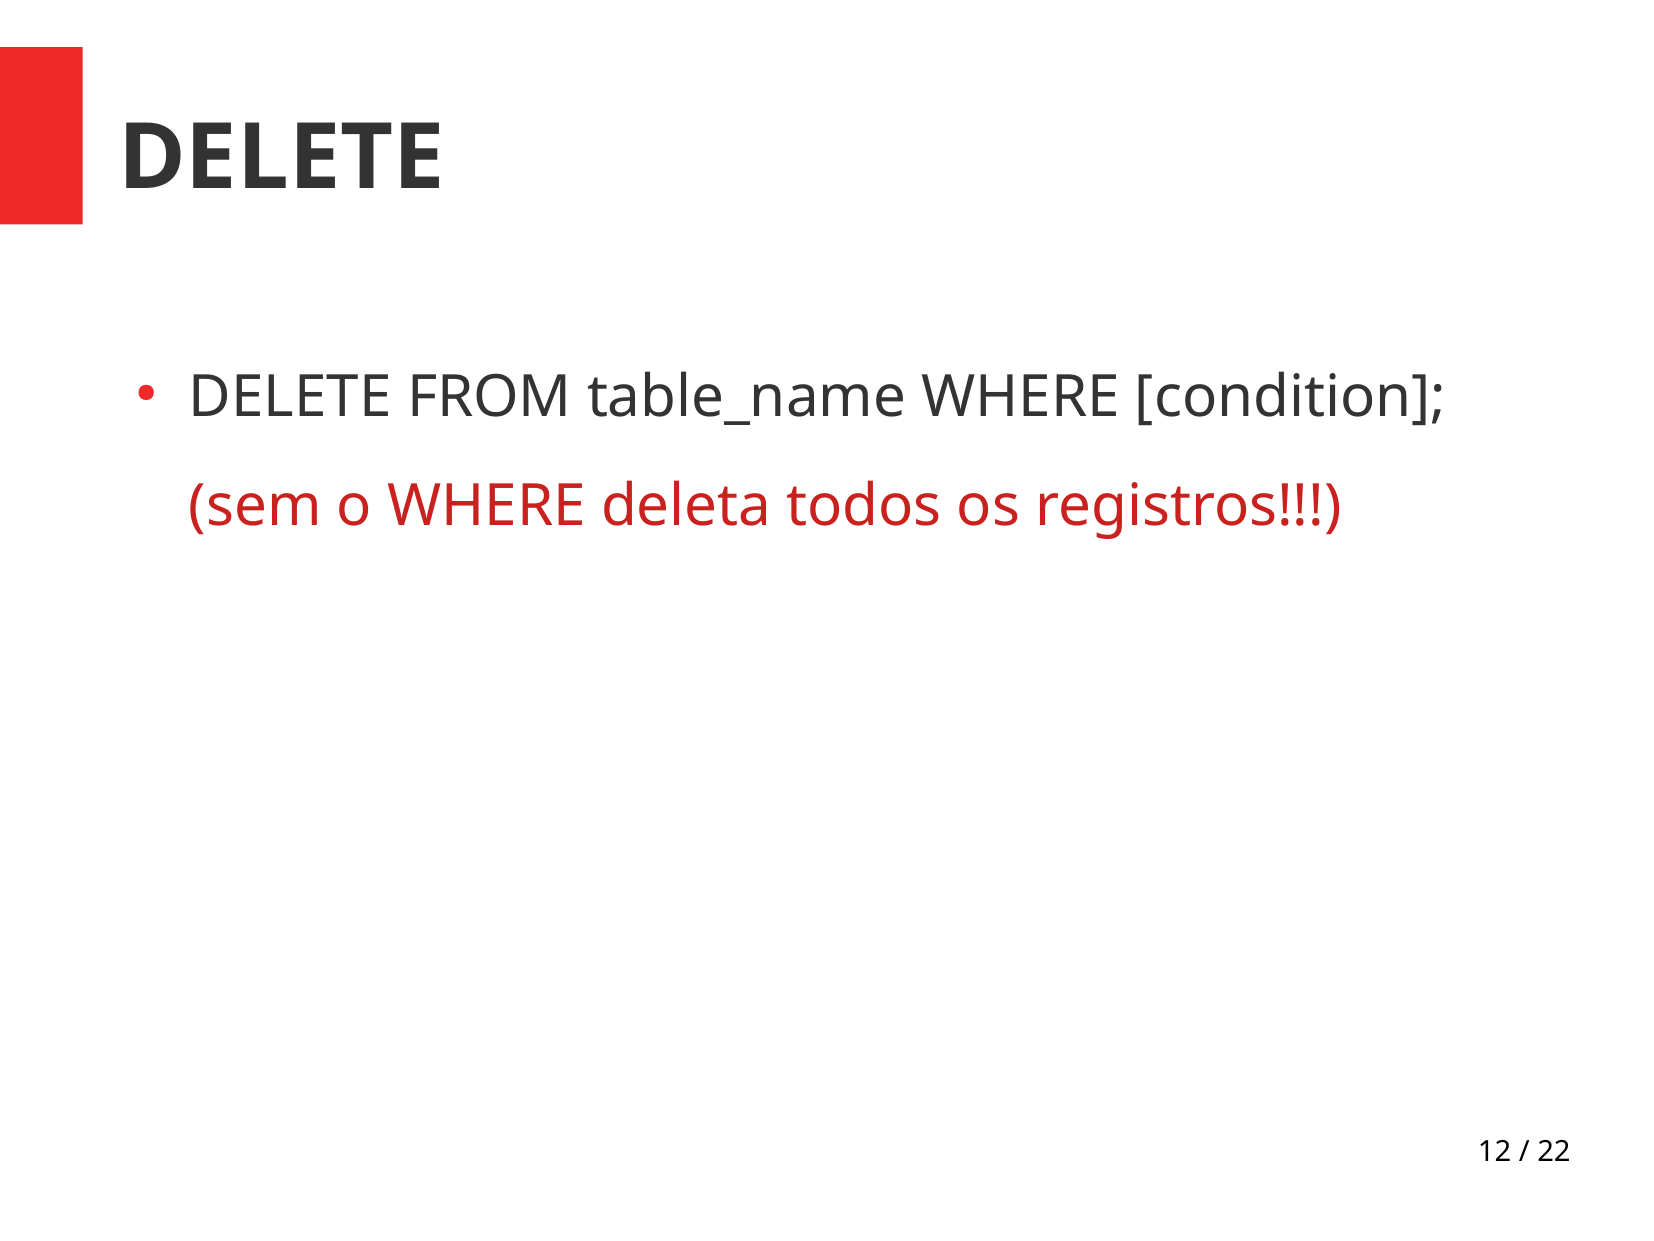

# DELETE
DELETE FROM table_name WHERE [condition];
(sem o WHERE deleta todos os registros!!!)
12